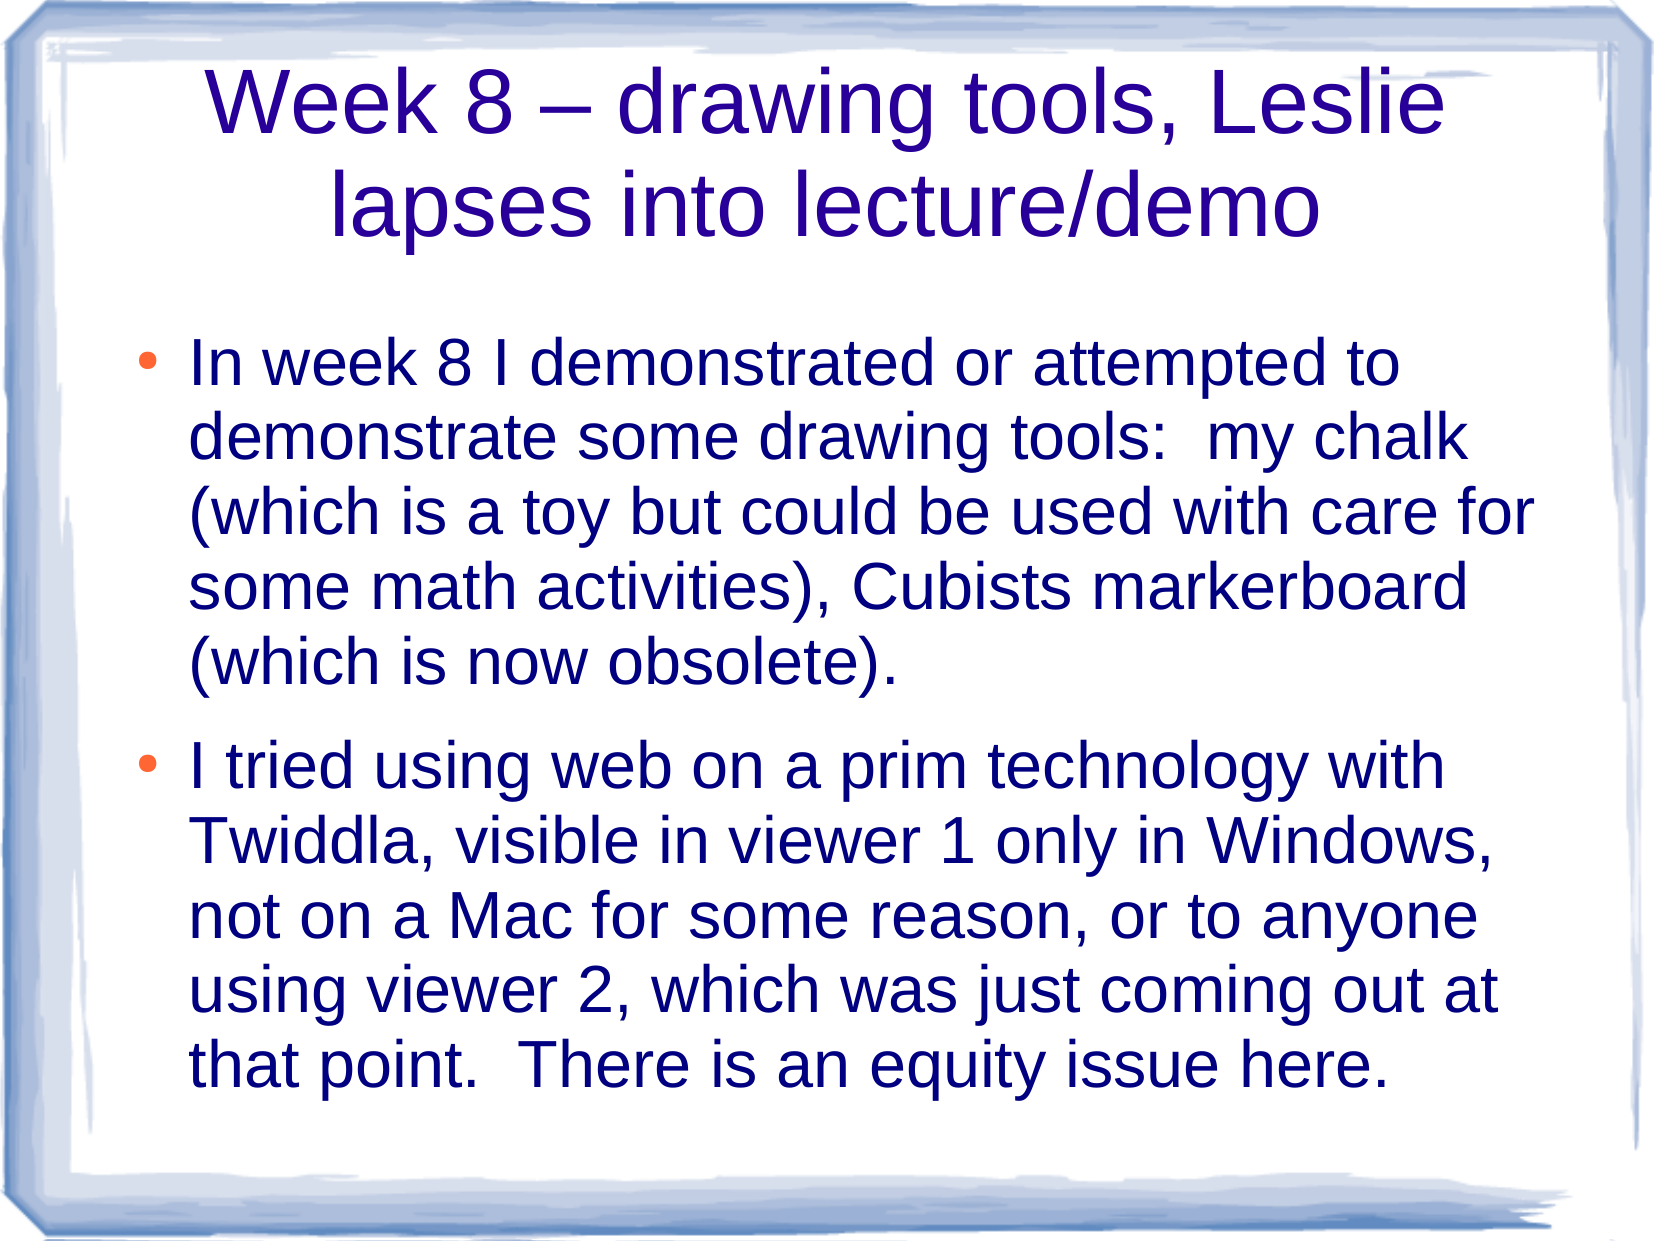

# Week 8 – drawing tools, Leslie lapses into lecture/demo
In week 8 I demonstrated or attempted to demonstrate some drawing tools: my chalk (which is a toy but could be used with care for some math activities), Cubists markerboard (which is now obsolete).
I tried using web on a prim technology with Twiddla, visible in viewer 1 only in Windows, not on a Mac for some reason, or to anyone using viewer 2, which was just coming out at that point. There is an equity issue here.